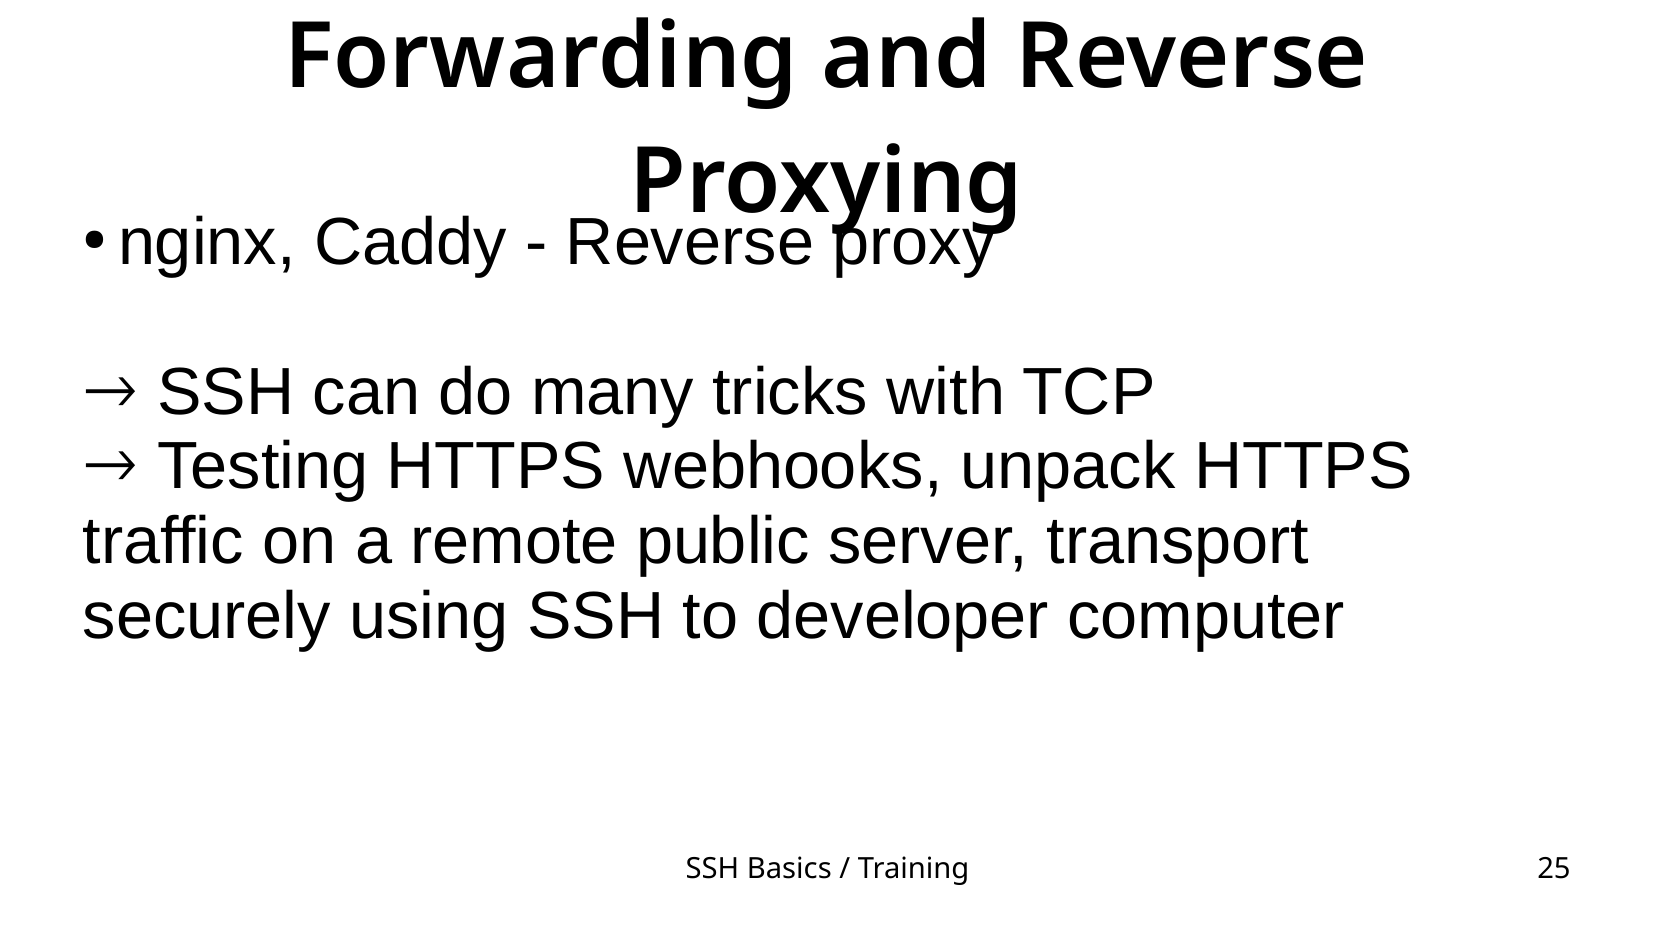

# Forwarding and Reverse Proxying
nginx, Caddy - Reverse proxy
🡒 SSH can do many tricks with TCP
🡒 Testing HTTPS webhooks, unpack HTTPS traffic on a remote public server, transport securely using SSH to developer computer
SSH Basics / Training
25